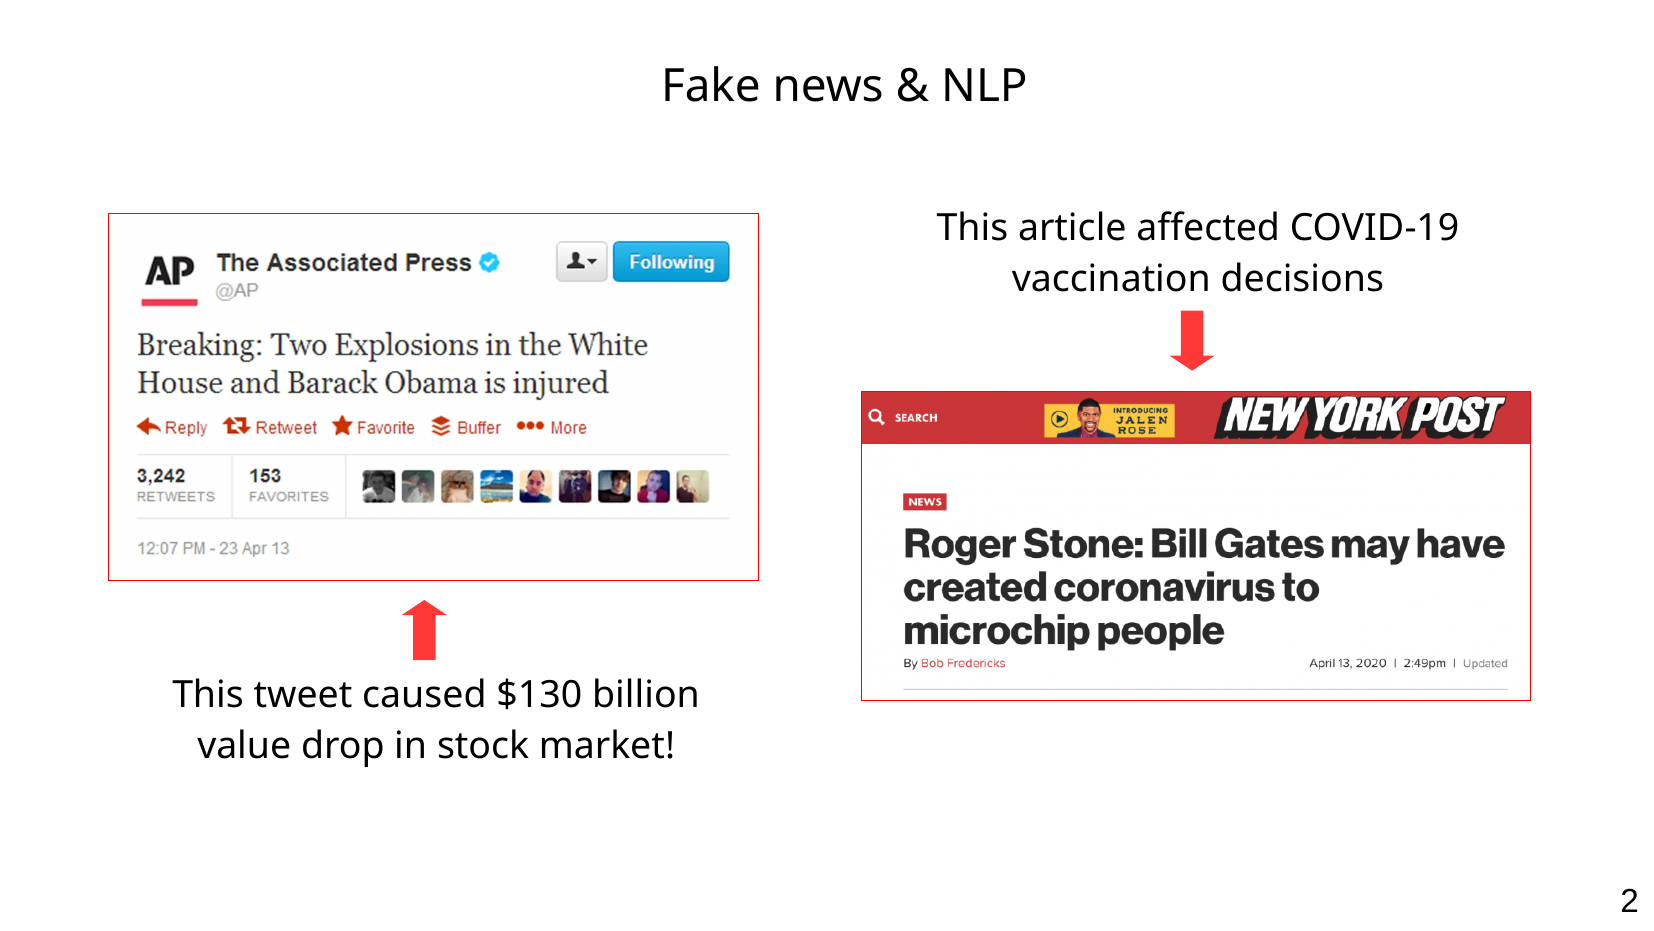

Fake news & NLP
This article affected COVID-19 vaccination decisions
This tweet caused $130 billion value drop in stock market!